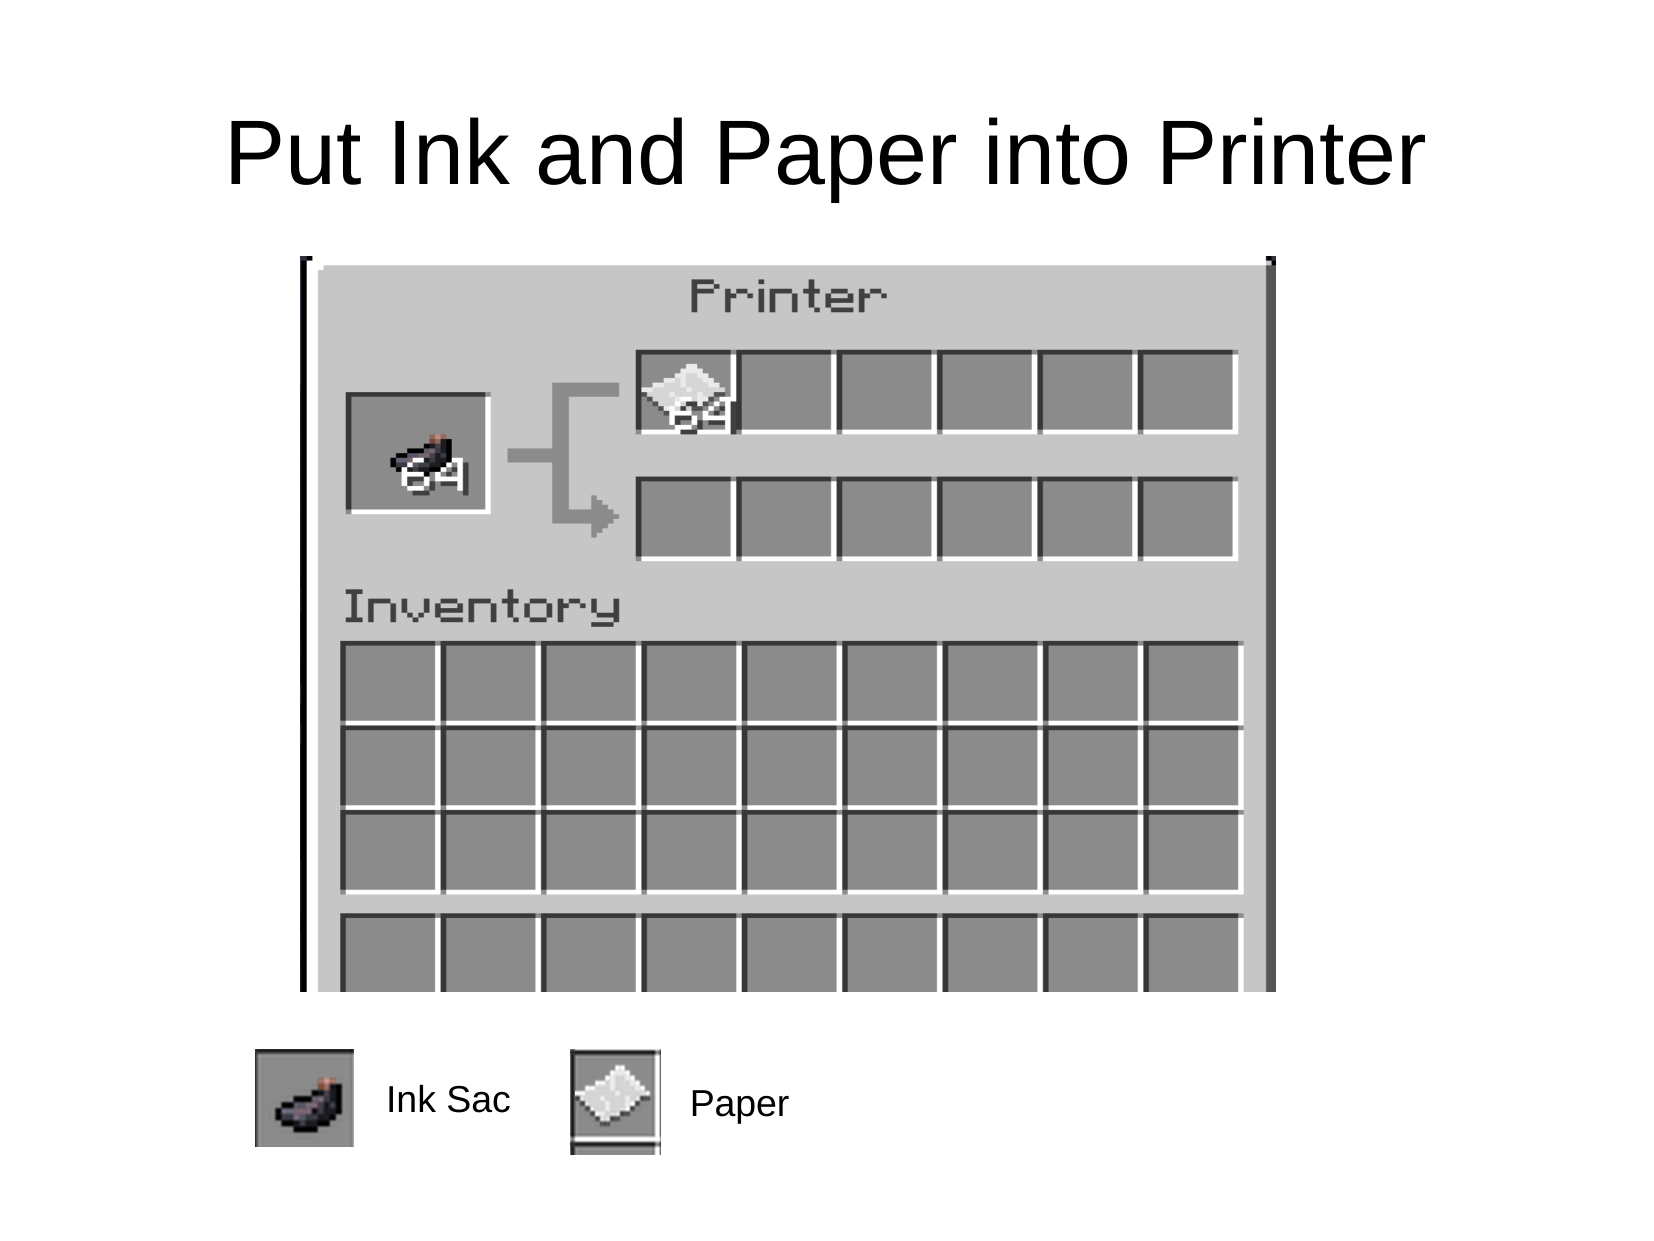

# Put Ink and Paper into Printer
Ink Sac
Paper